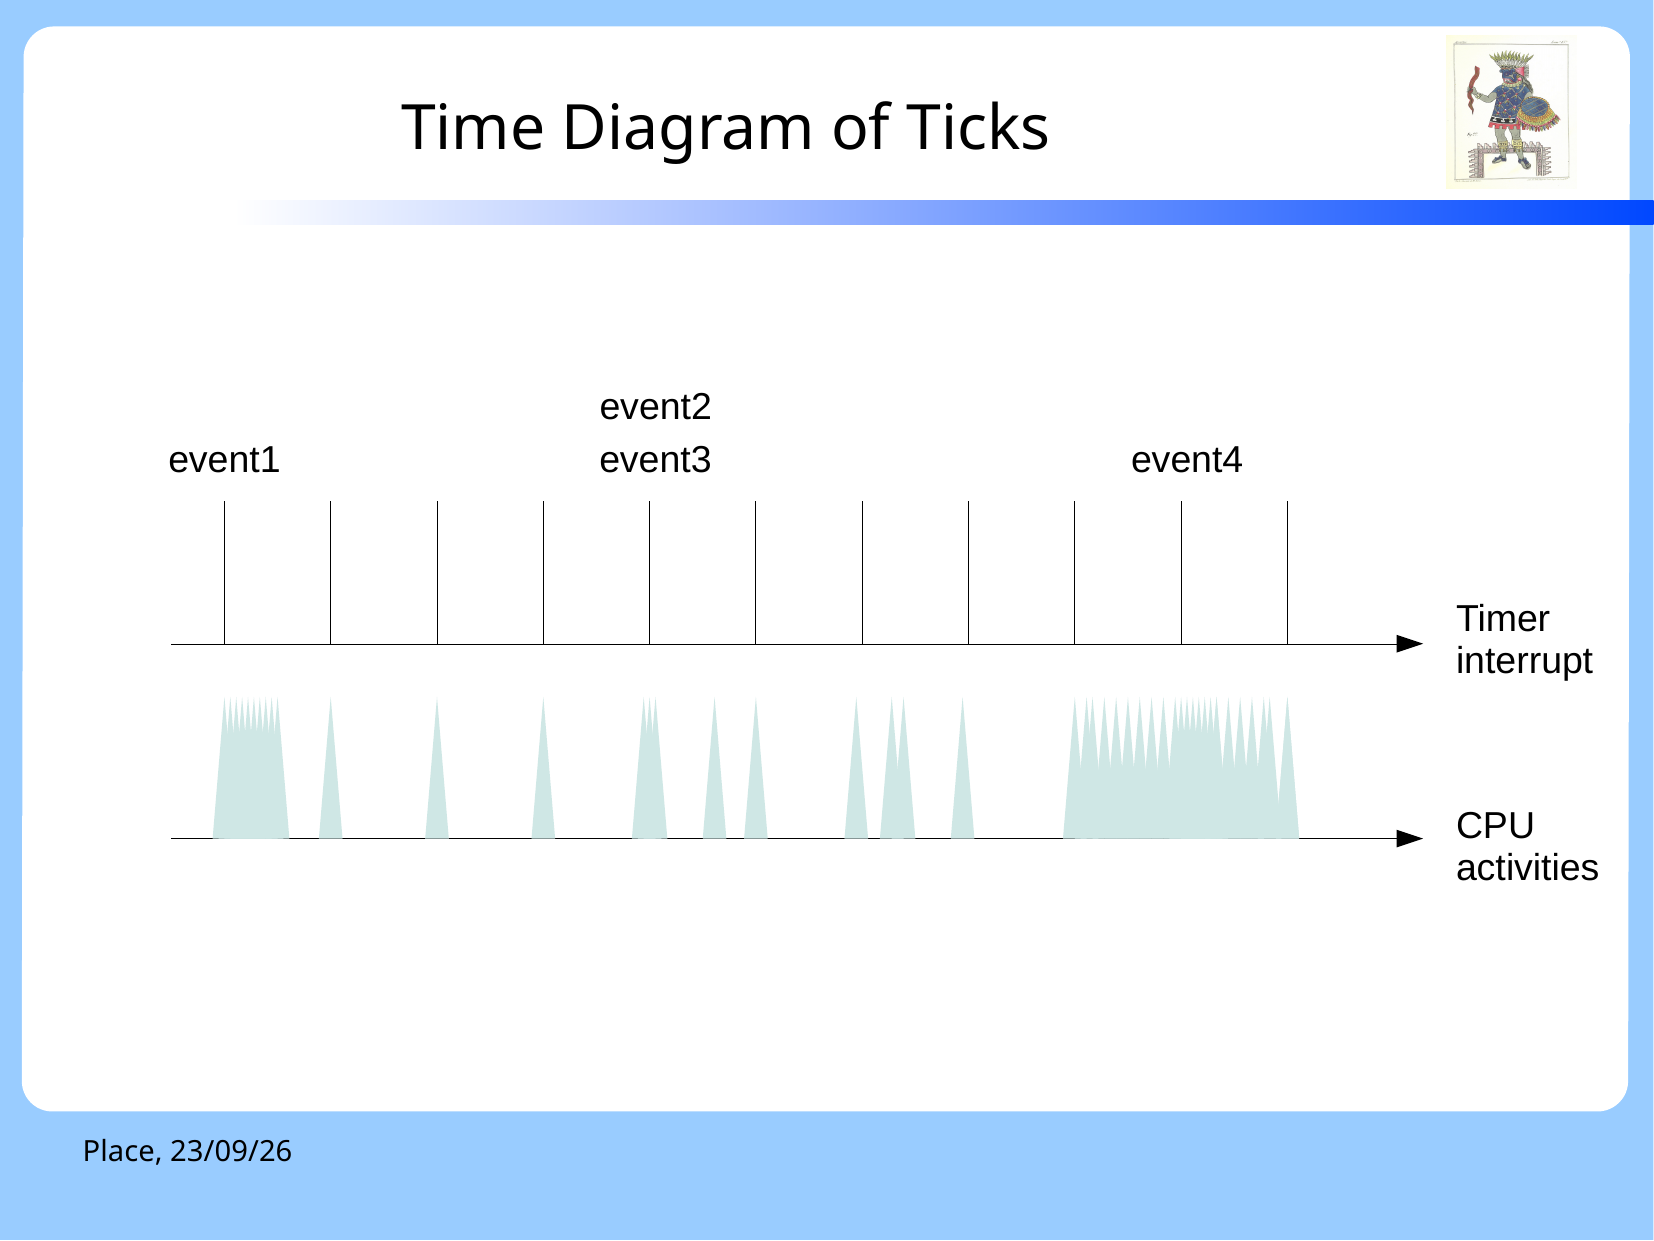

# Time Diagram of Ticks
event2
event1
event3
event4
Timer
interrupt
CPU
activities